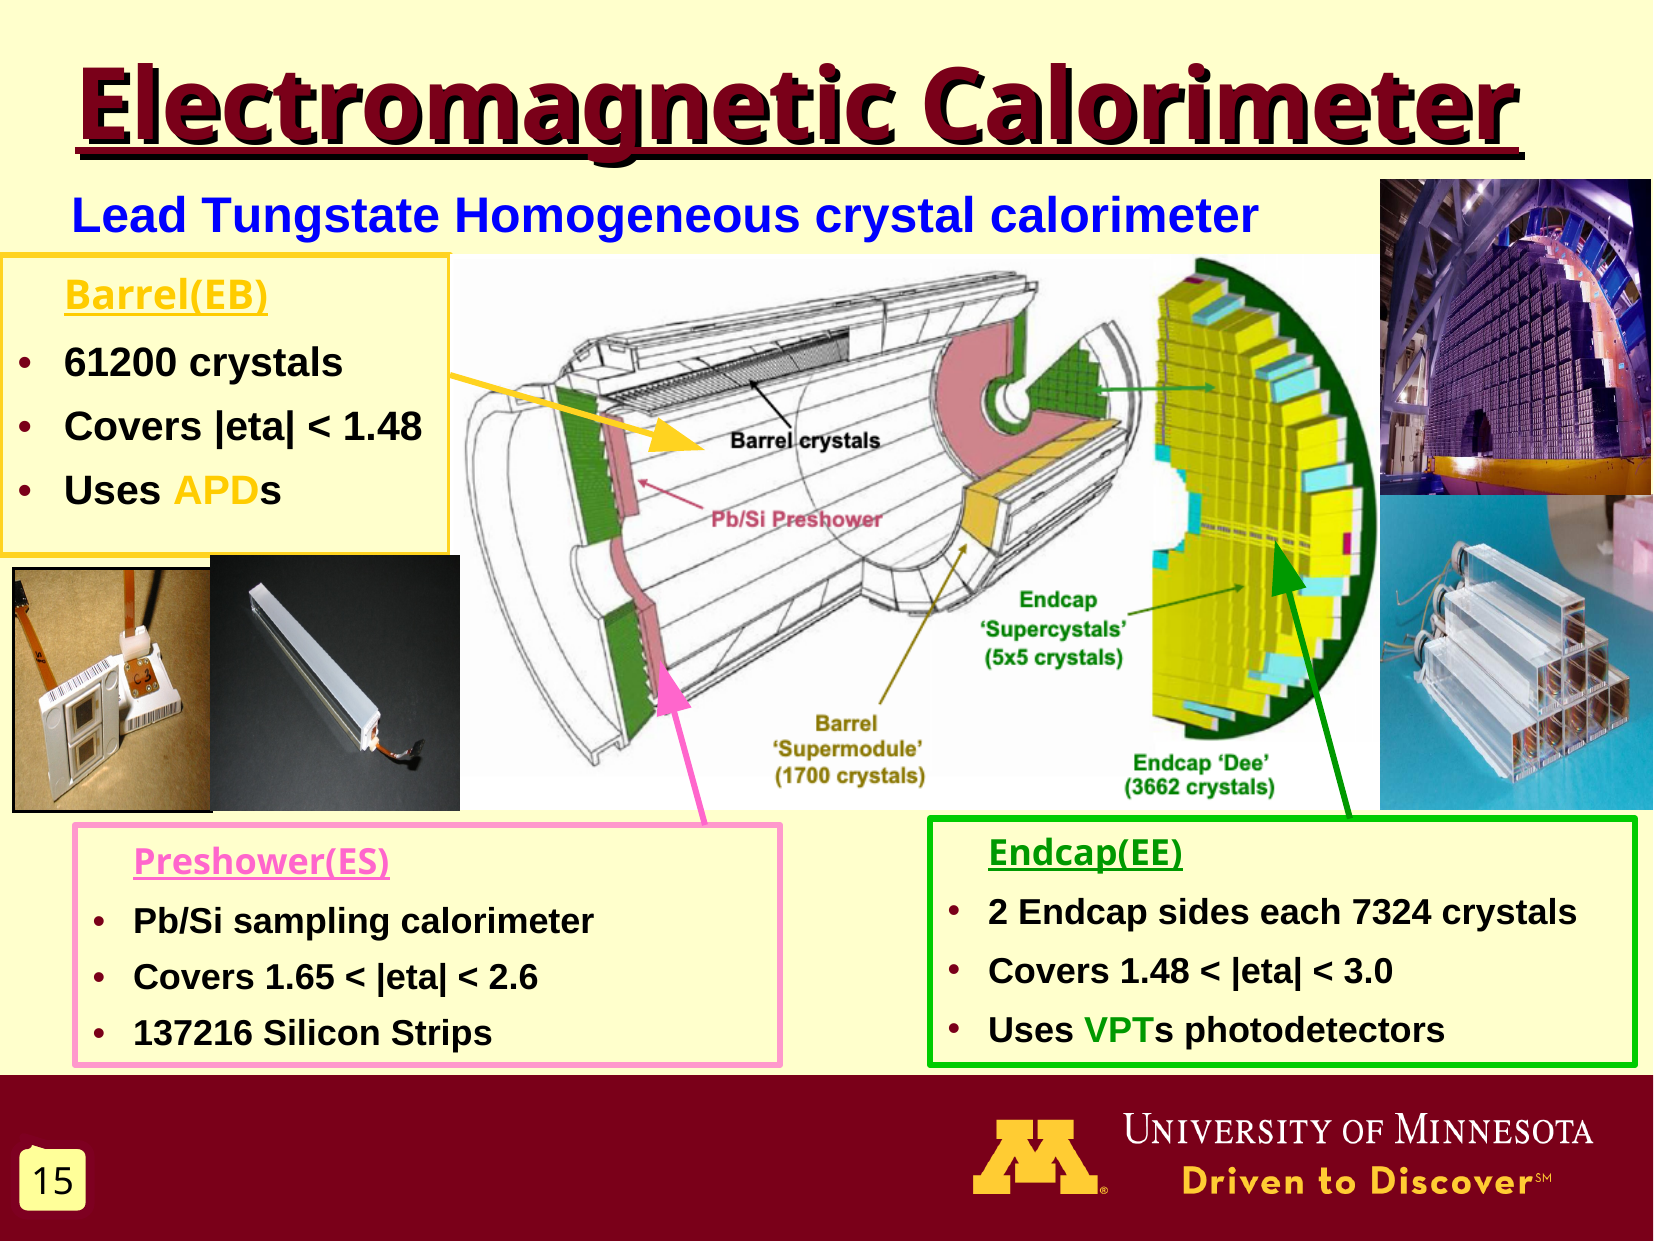

# Electromagnetic Calorimeter
Lead Tungstate Homogeneous crystal calorimeter
Barrel(EB)
61200 crystals
Covers |eta| < 1.48
Uses APDs
Endcap(EE)
2 Endcap sides each 7324 crystals
Covers 1.48 < |eta| < 3.0
Uses VPTs photodetectors
Preshower(ES)
Pb/Si sampling calorimeter
Covers 1.65 < |eta| < 2.6
137216 Silicon Strips
15